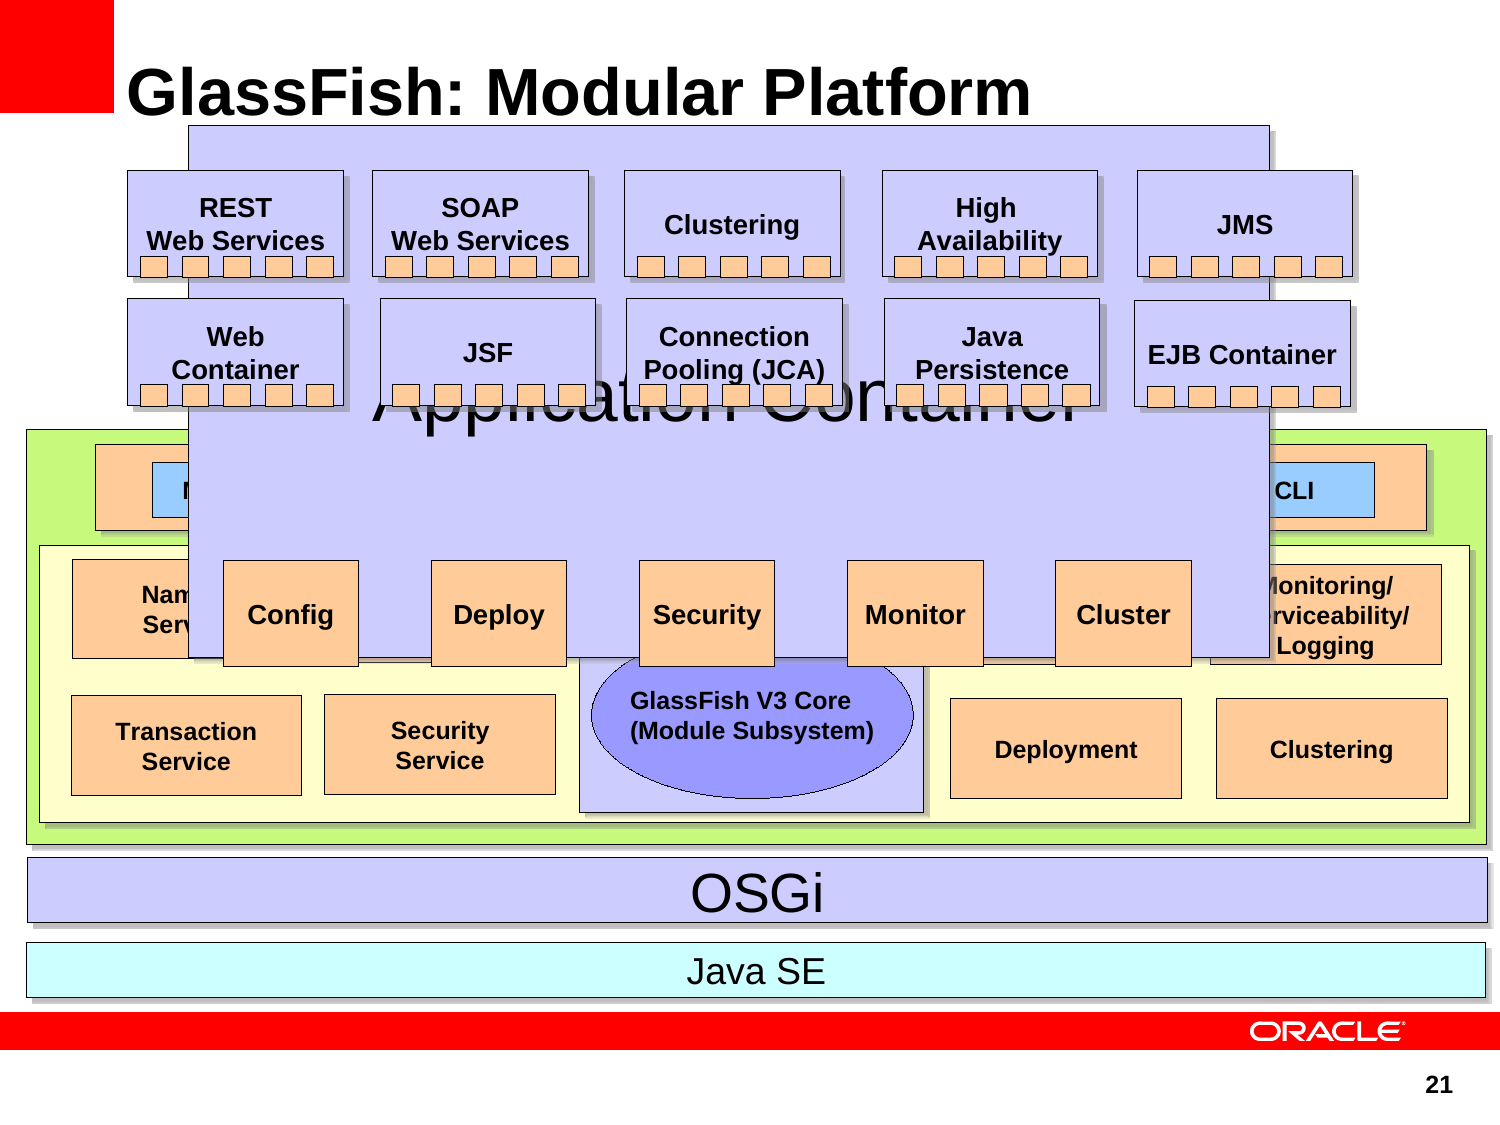

# GlassFish: Modular Platform
Application Container
Config
Deploy
Security
Monitor
Cluster
JMS
REST
Web Services
SOAP
Web Services
Clustering
High
Availability
Web
Container
JSF
Connection
Pooling (JCA)
Java
Persistence
EJB Container
Management Console
Update Center
Management CLI
Naming
Service
Injection
Manager
Security
Service
Transaction
Service
Grizzly Framework
GlassFish V3 Core
(Module Subsystem)
Configuration
Monitoring/
Serviceability/
Logging
Deployment
Clustering
OSGi
Java SE